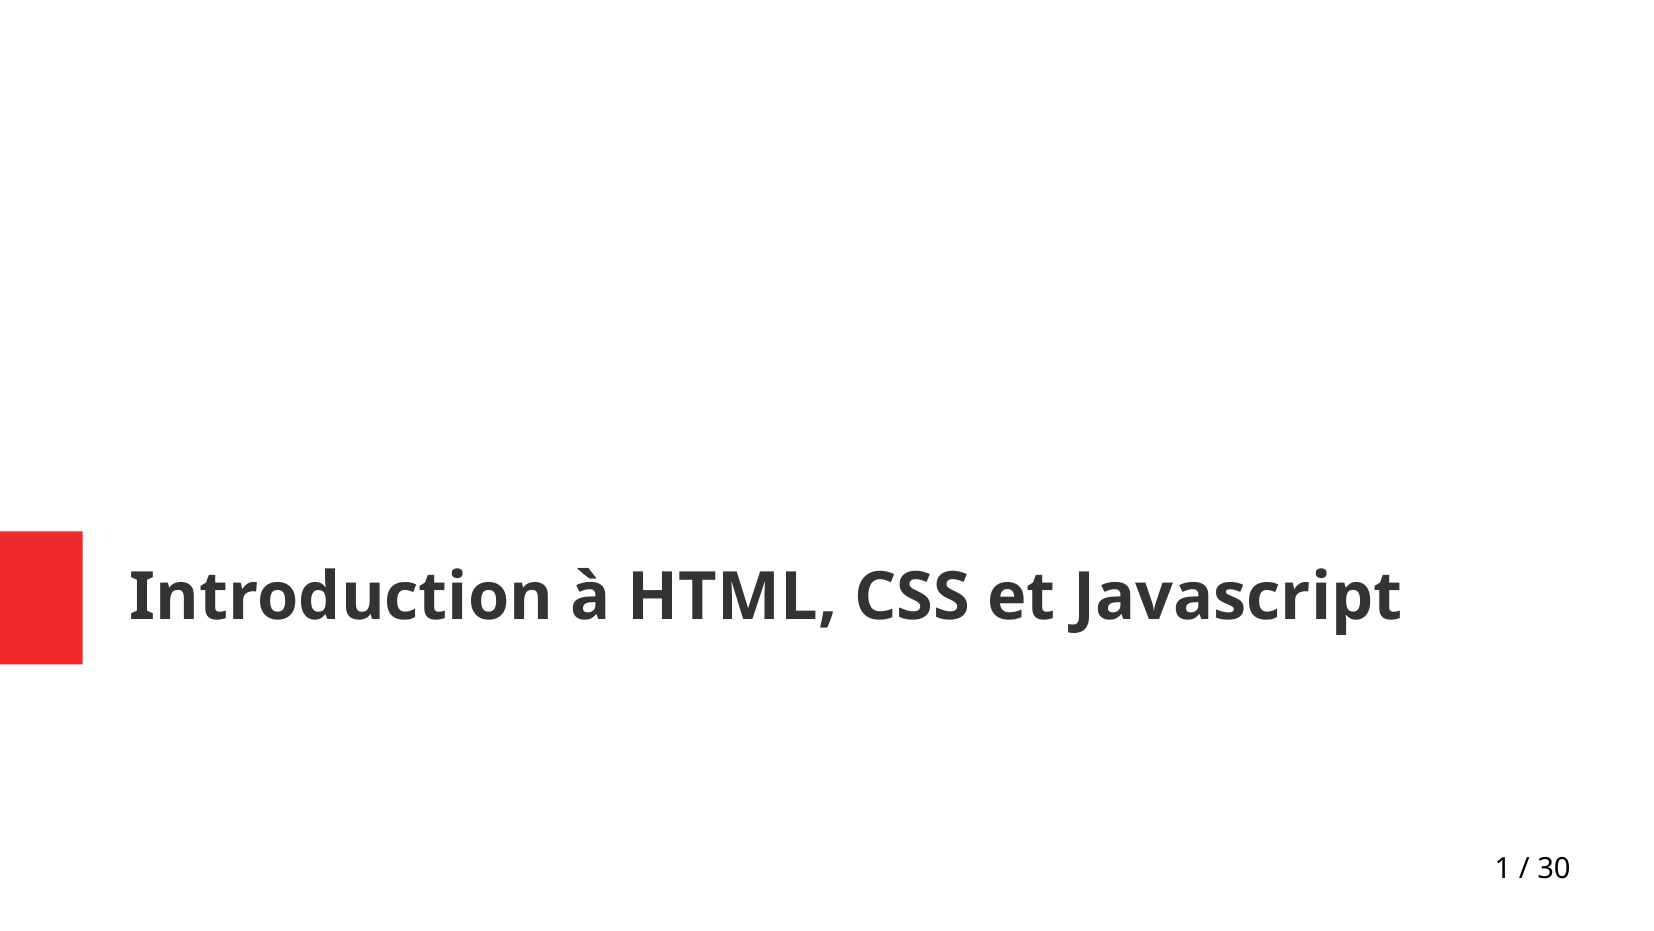

# Introduction à HTML, CSS et Javascript
1